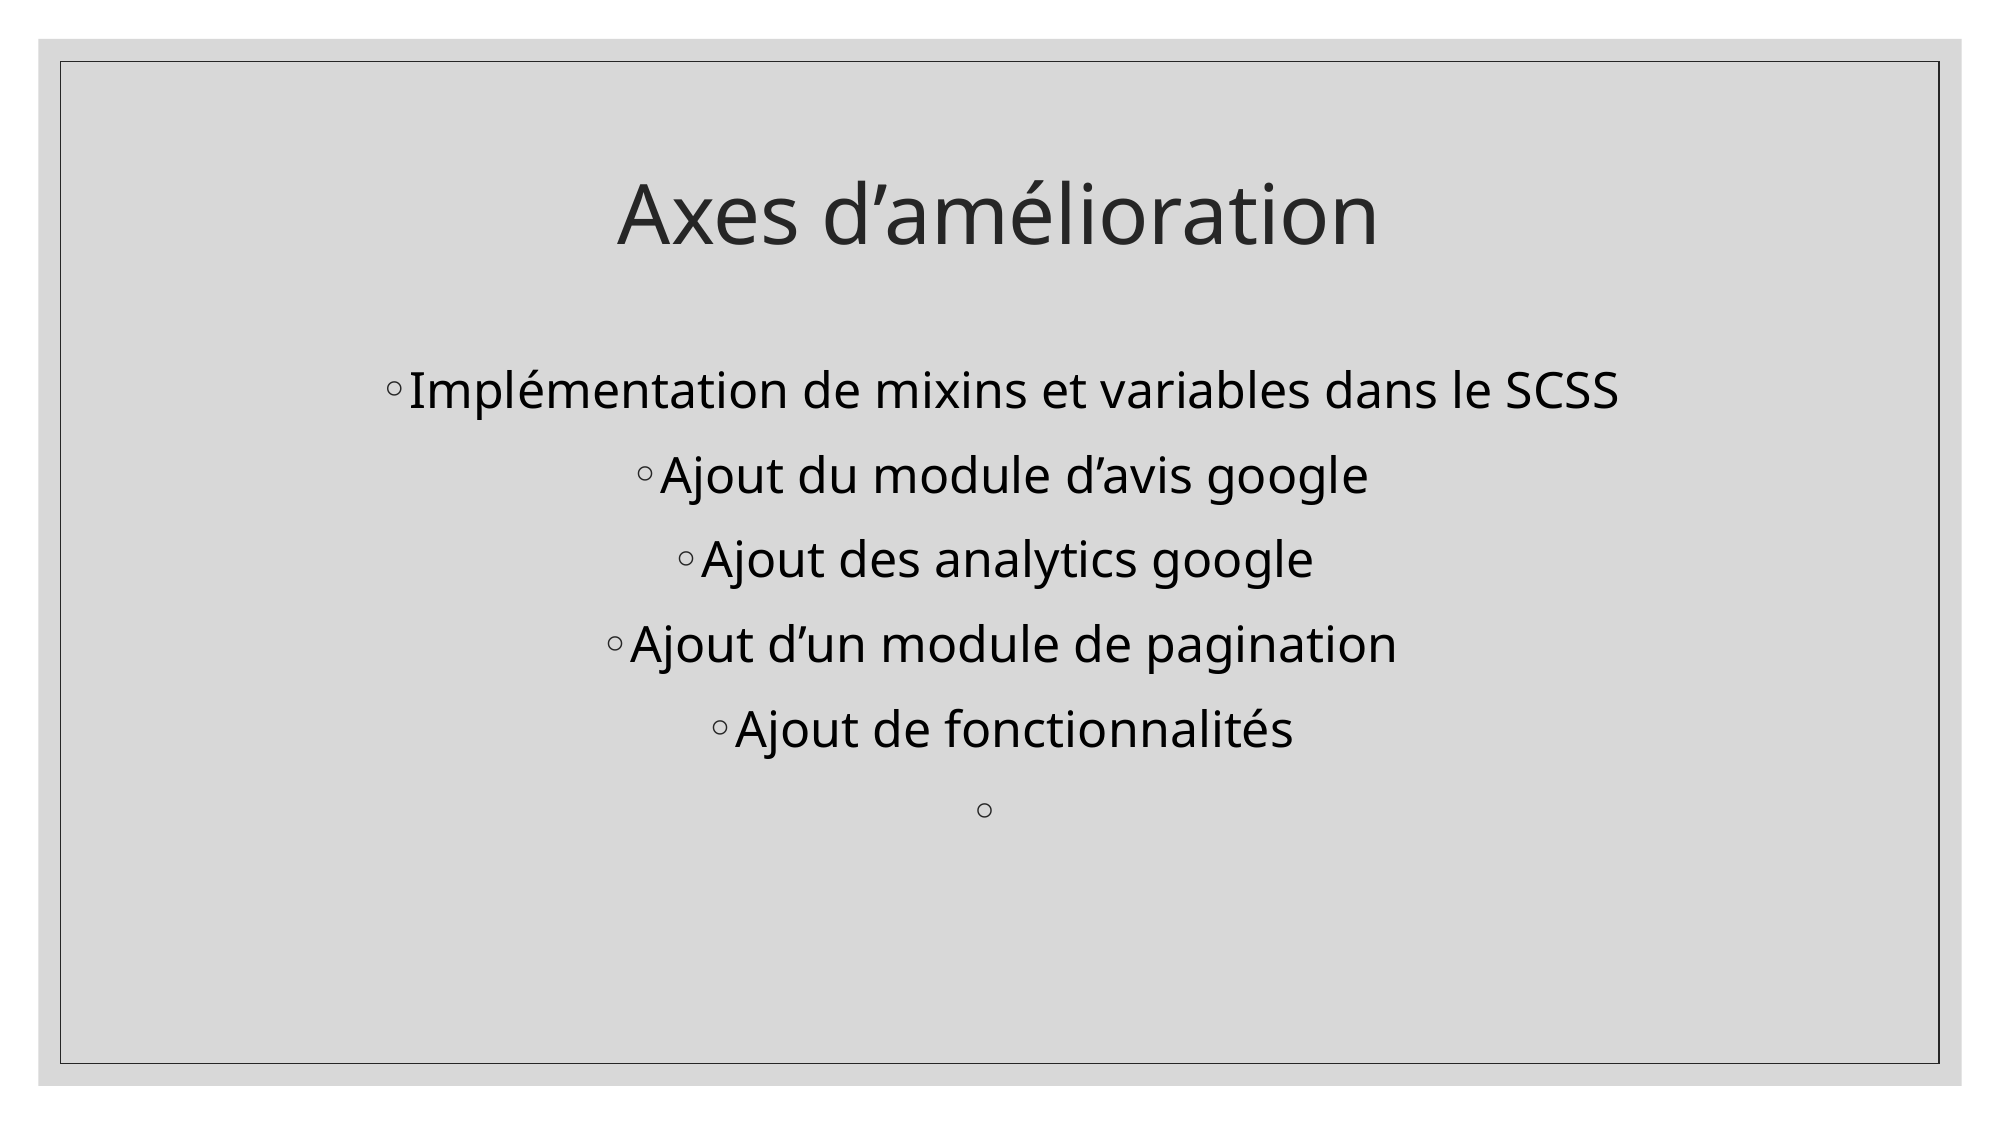

# Axes d’amélioration
Implémentation de mixins et variables dans le SCSS
Ajout du module d’avis google
Ajout des analytics google
Ajout d’un module de pagination
Ajout de fonctionnalités